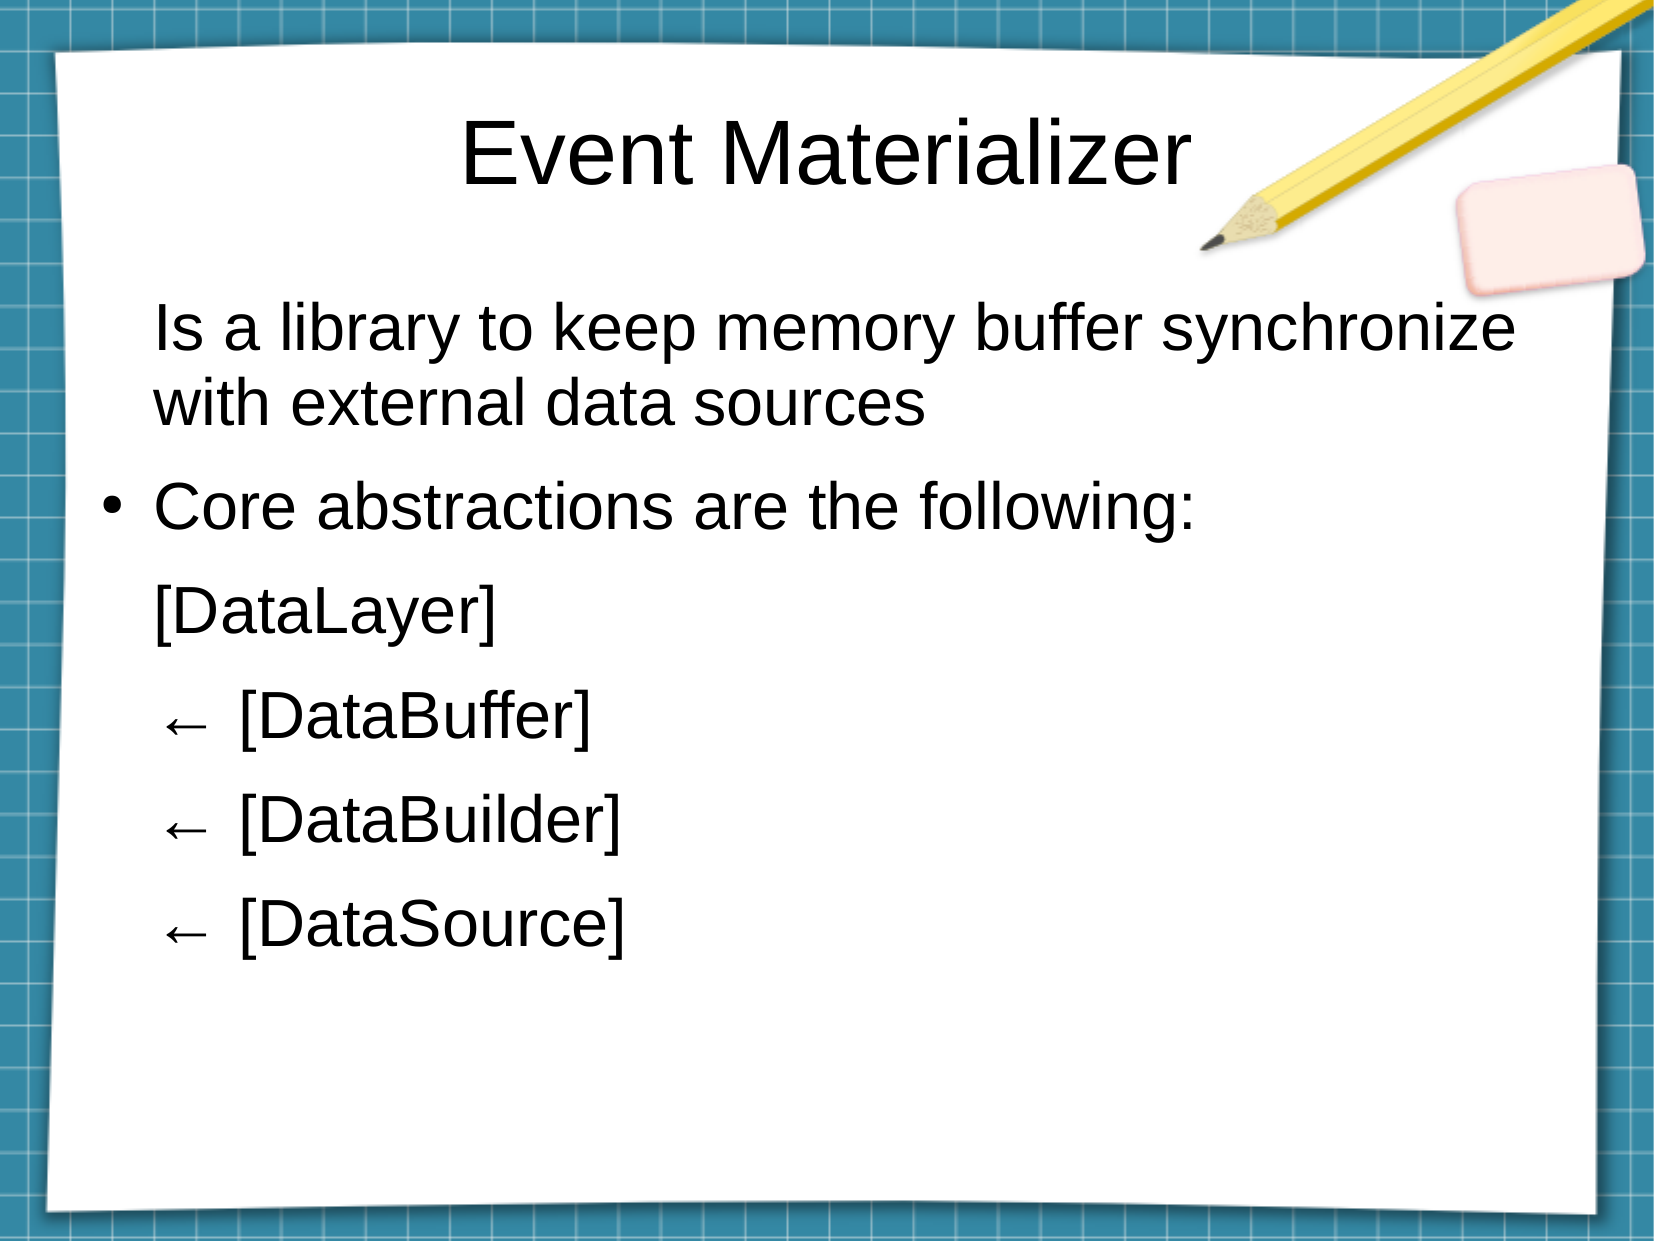

# Event Materializer
Is a library to keep memory buffer synchronize with external data sources
Core abstractions are the following:
[DataLayer]
← [DataBuffer]
← [DataBuilder]
← [DataSource]